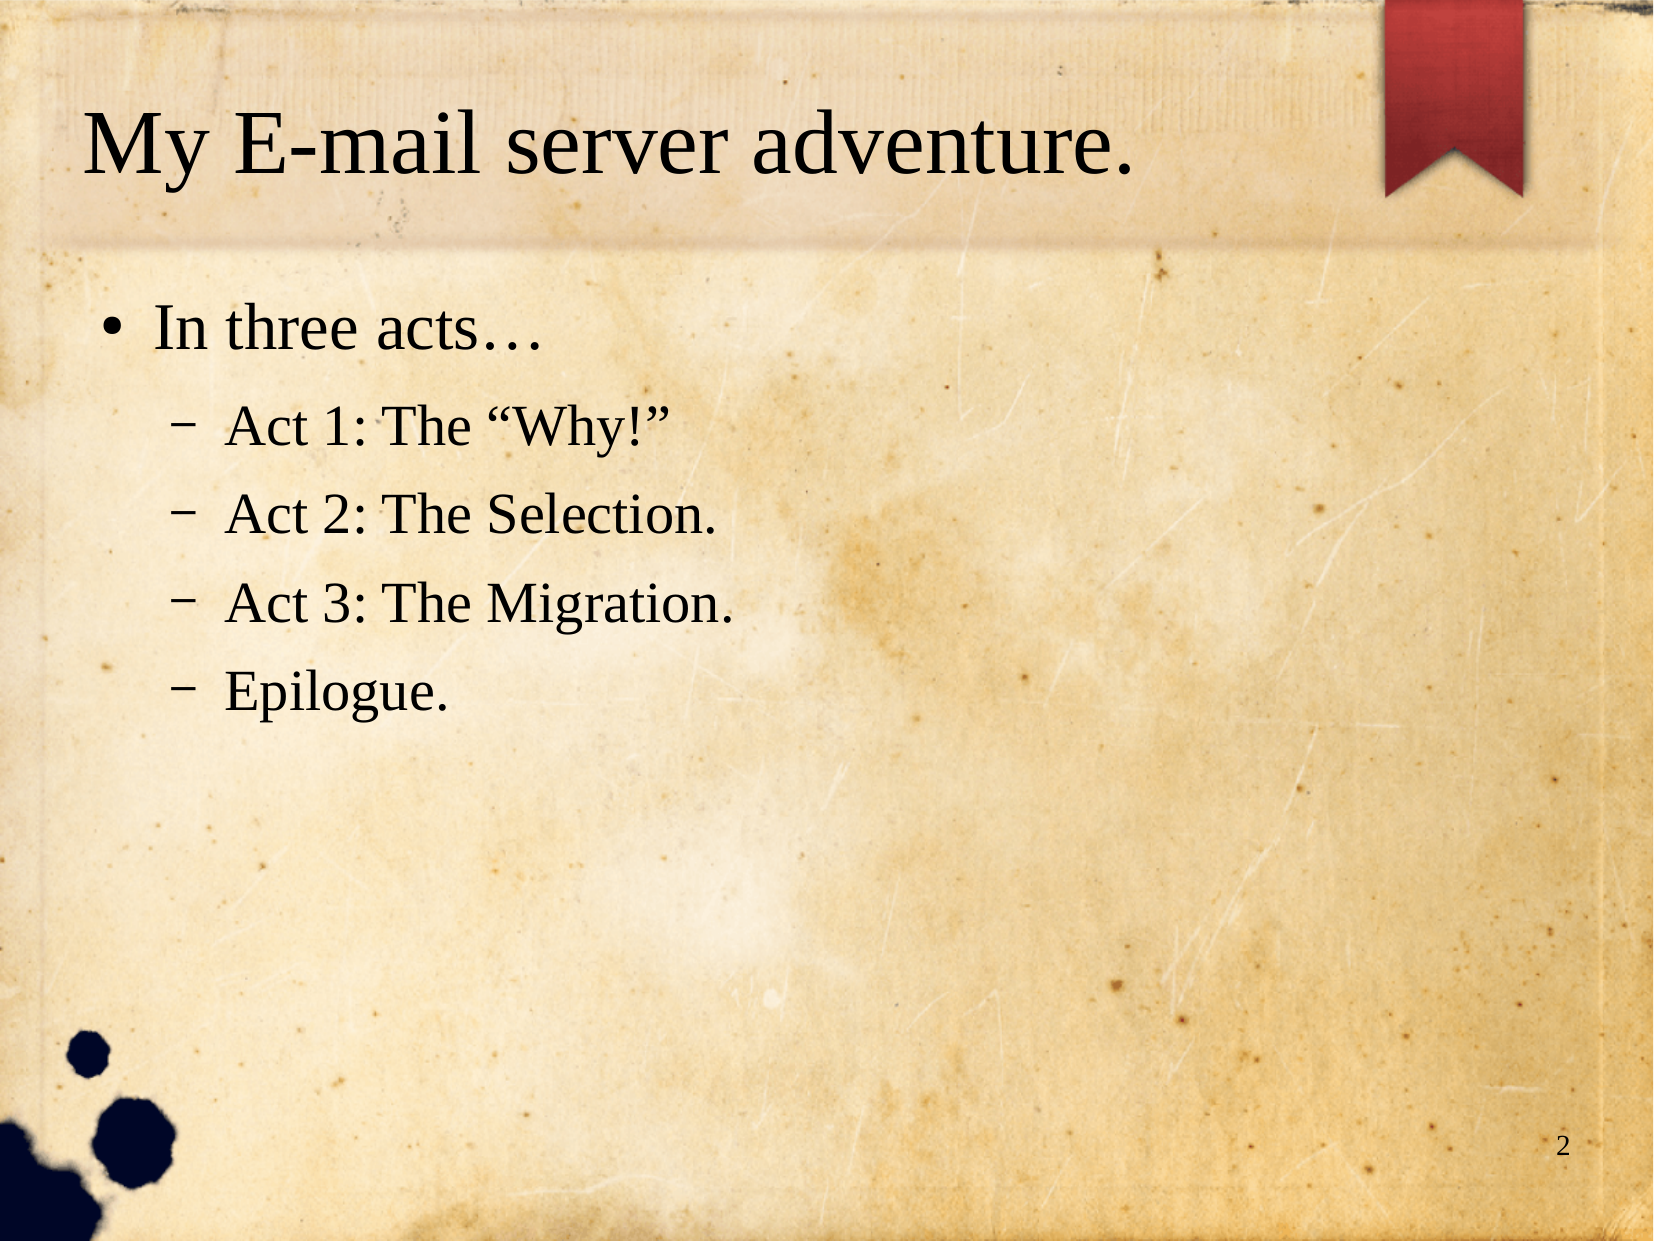

# My E-mail server adventure.
In three acts…
Act 1: The “Why!”
Act 2: The Selection.
Act 3: The Migration.
Epilogue.
2